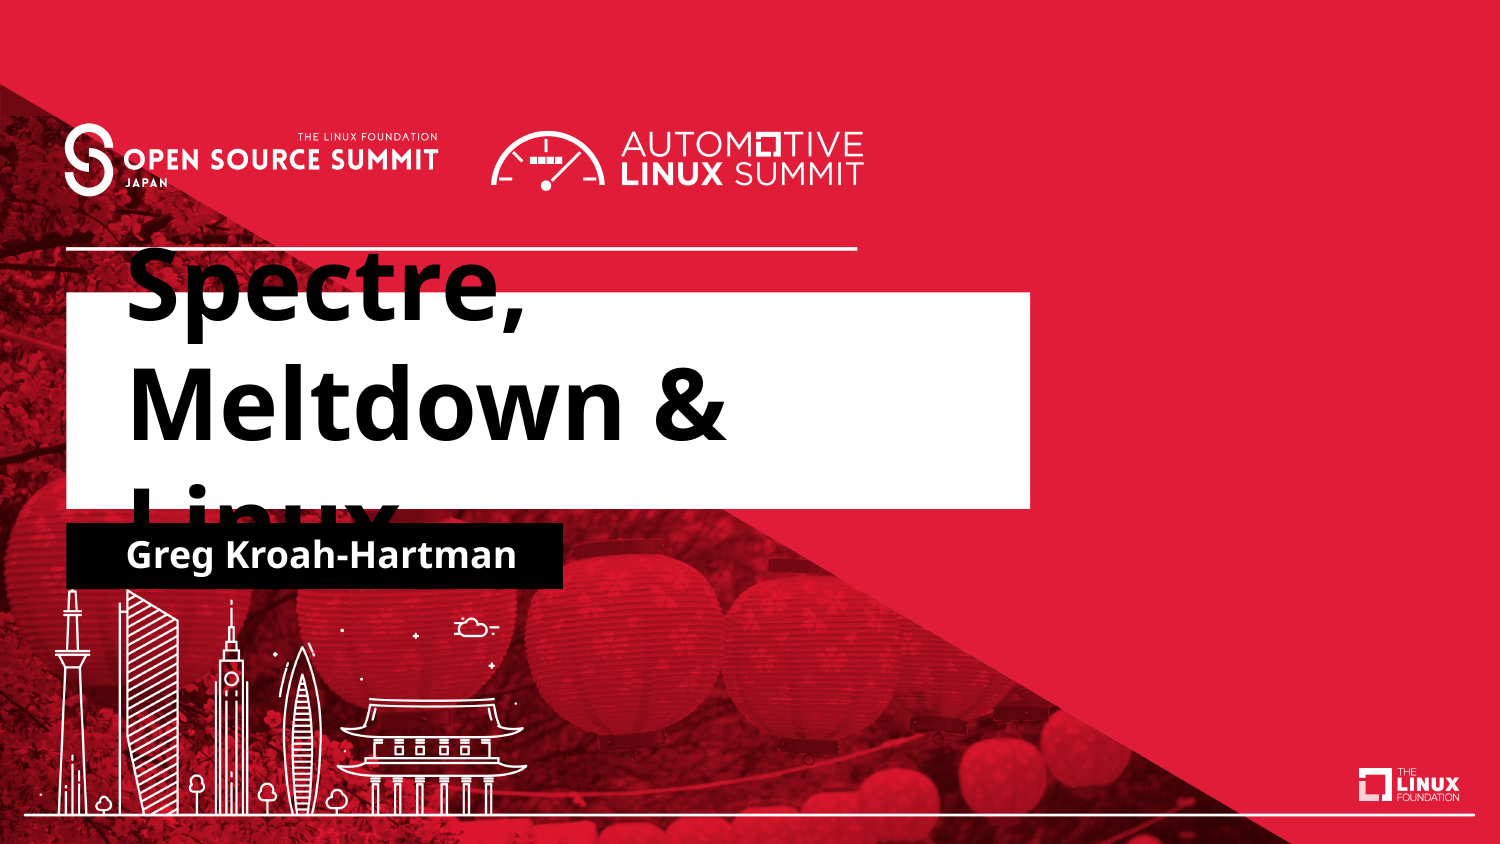

# Spectre, Meltdown & Linux
Greg Kroah-Hartman